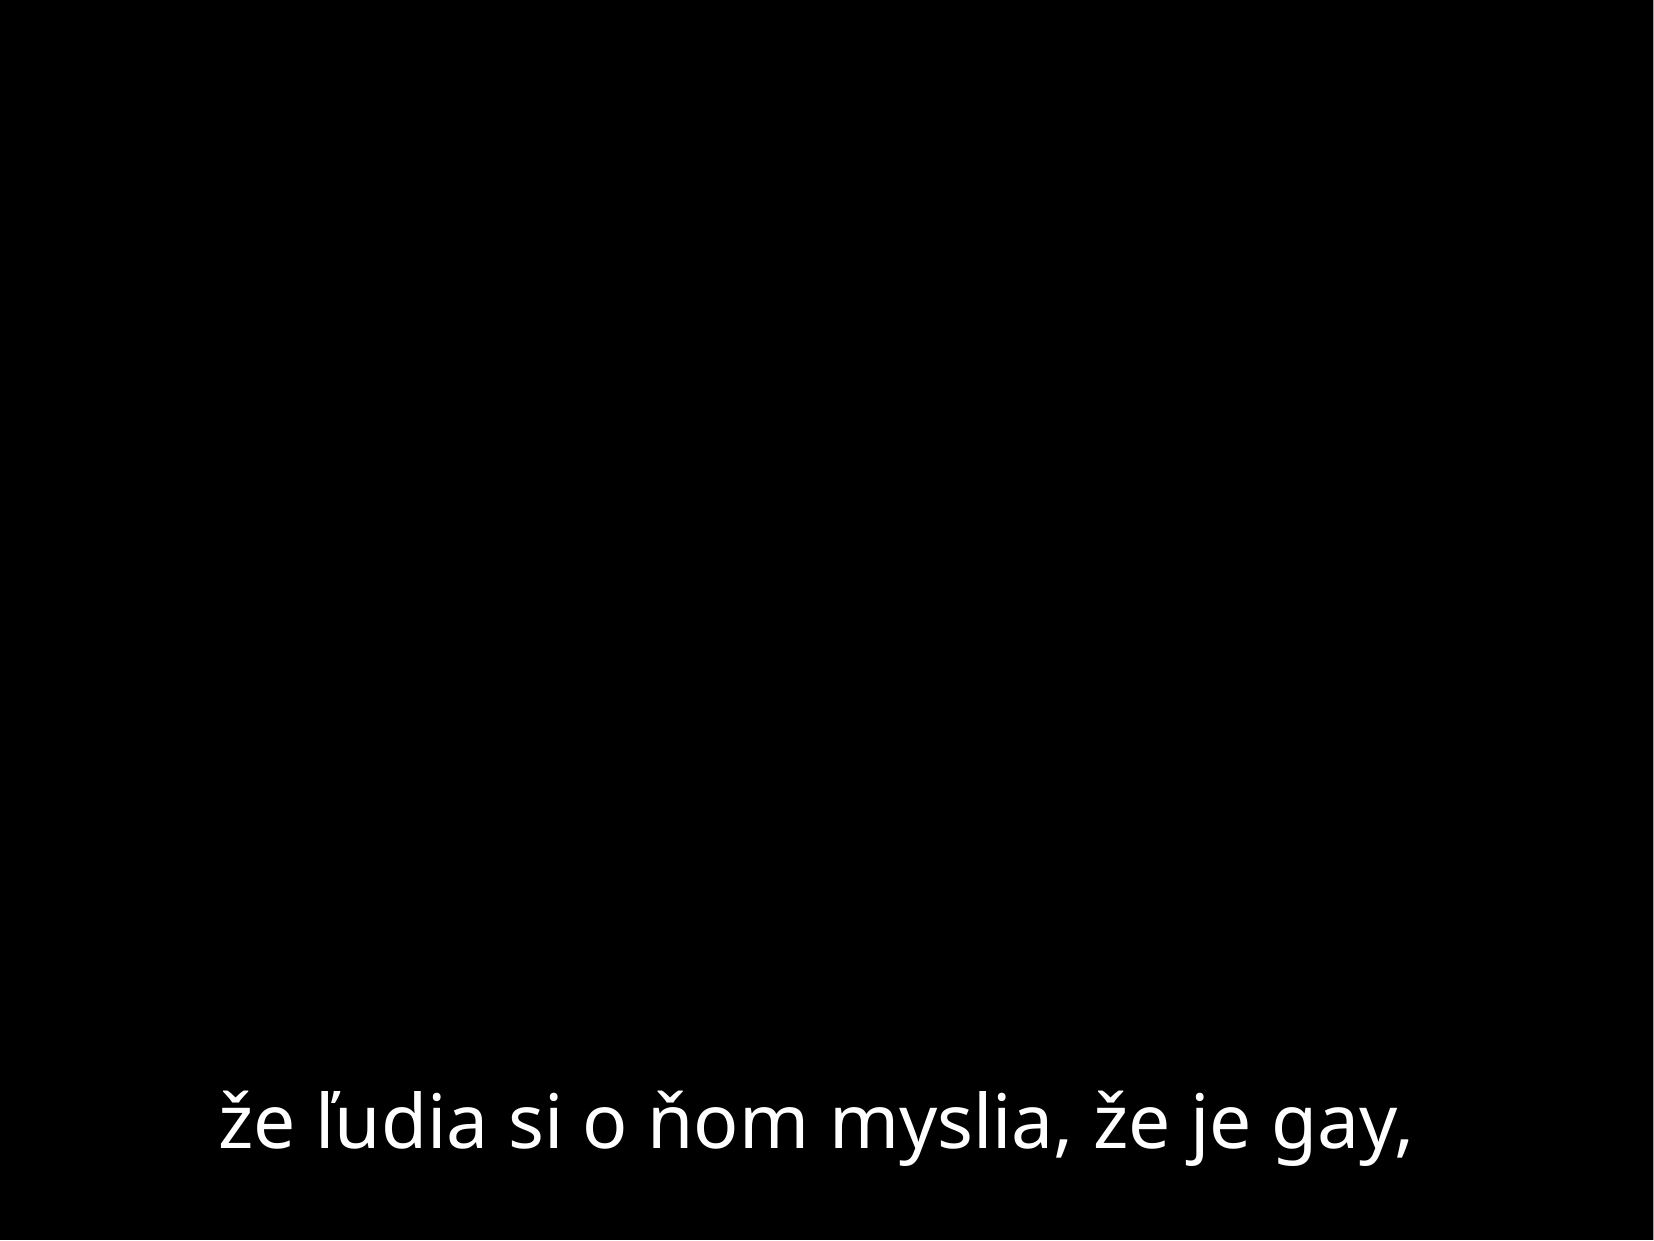

# že ľudia si o ňom myslia, že je gay,